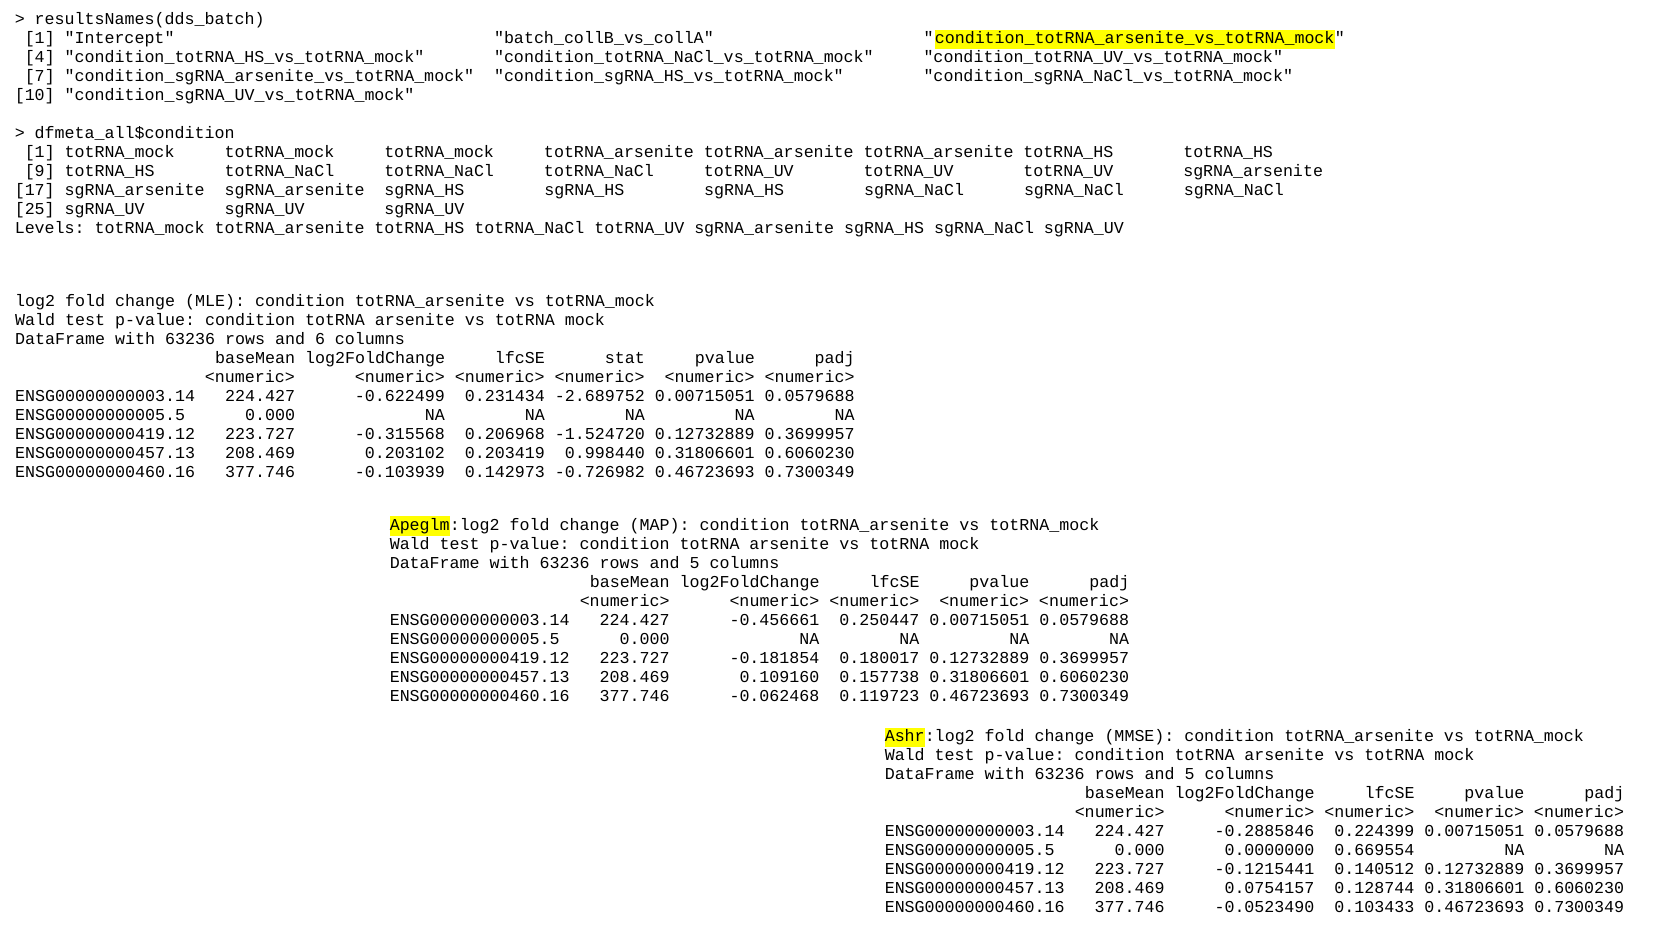

> resultsNames(dds_batch)
 [1] "Intercept" "batch_collB_vs_collA" "condition_totRNA_arsenite_vs_totRNA_mock"
 [4] "condition_totRNA_HS_vs_totRNA_mock" "condition_totRNA_NaCl_vs_totRNA_mock" "condition_totRNA_UV_vs_totRNA_mock"
 [7] "condition_sgRNA_arsenite_vs_totRNA_mock" "condition_sgRNA_HS_vs_totRNA_mock" "condition_sgRNA_NaCl_vs_totRNA_mock"
[10] "condition_sgRNA_UV_vs_totRNA_mock"
> dfmeta_all$condition
 [1] totRNA_mock totRNA_mock totRNA_mock totRNA_arsenite totRNA_arsenite totRNA_arsenite totRNA_HS totRNA_HS
 [9] totRNA_HS totRNA_NaCl totRNA_NaCl totRNA_NaCl totRNA_UV totRNA_UV totRNA_UV sgRNA_arsenite
[17] sgRNA_arsenite sgRNA_arsenite sgRNA_HS sgRNA_HS sgRNA_HS sgRNA_NaCl sgRNA_NaCl sgRNA_NaCl
[25] sgRNA_UV sgRNA_UV sgRNA_UV
Levels: totRNA_mock totRNA_arsenite totRNA_HS totRNA_NaCl totRNA_UV sgRNA_arsenite sgRNA_HS sgRNA_NaCl sgRNA_UV
log2 fold change (MLE): condition totRNA_arsenite vs totRNA_mock
Wald test p-value: condition totRNA arsenite vs totRNA mock
DataFrame with 63236 rows and 6 columns
 baseMean log2FoldChange lfcSE stat pvalue padj
 <numeric> <numeric> <numeric> <numeric> <numeric> <numeric>
ENSG00000000003.14 224.427 -0.622499 0.231434 -2.689752 0.00715051 0.0579688
ENSG00000000005.5 0.000 NA NA NA NA NA
ENSG00000000419.12 223.727 -0.315568 0.206968 -1.524720 0.12732889 0.3699957
ENSG00000000457.13 208.469 0.203102 0.203419 0.998440 0.31806601 0.6060230
ENSG00000000460.16 377.746 -0.103939 0.142973 -0.726982 0.46723693 0.7300349
Apeglm:log2 fold change (MAP): condition totRNA_arsenite vs totRNA_mock
Wald test p-value: condition totRNA arsenite vs totRNA mock
DataFrame with 63236 rows and 5 columns
 baseMean log2FoldChange lfcSE pvalue padj
 <numeric> <numeric> <numeric> <numeric> <numeric>
ENSG00000000003.14 224.427 -0.456661 0.250447 0.00715051 0.0579688
ENSG00000000005.5 0.000 NA NA NA NA
ENSG00000000419.12 223.727 -0.181854 0.180017 0.12732889 0.3699957
ENSG00000000457.13 208.469 0.109160 0.157738 0.31806601 0.6060230
ENSG00000000460.16 377.746 -0.062468 0.119723 0.46723693 0.7300349
Ashr:log2 fold change (MMSE): condition totRNA_arsenite vs totRNA_mock
Wald test p-value: condition totRNA arsenite vs totRNA mock
DataFrame with 63236 rows and 5 columns
 baseMean log2FoldChange lfcSE pvalue padj
 <numeric> <numeric> <numeric> <numeric> <numeric>
ENSG00000000003.14 224.427 -0.2885846 0.224399 0.00715051 0.0579688
ENSG00000000005.5 0.000 0.0000000 0.669554 NA NA
ENSG00000000419.12 223.727 -0.1215441 0.140512 0.12732889 0.3699957
ENSG00000000457.13 208.469 0.0754157 0.128744 0.31806601 0.6060230
ENSG00000000460.16 377.746 -0.0523490 0.103433 0.46723693 0.7300349